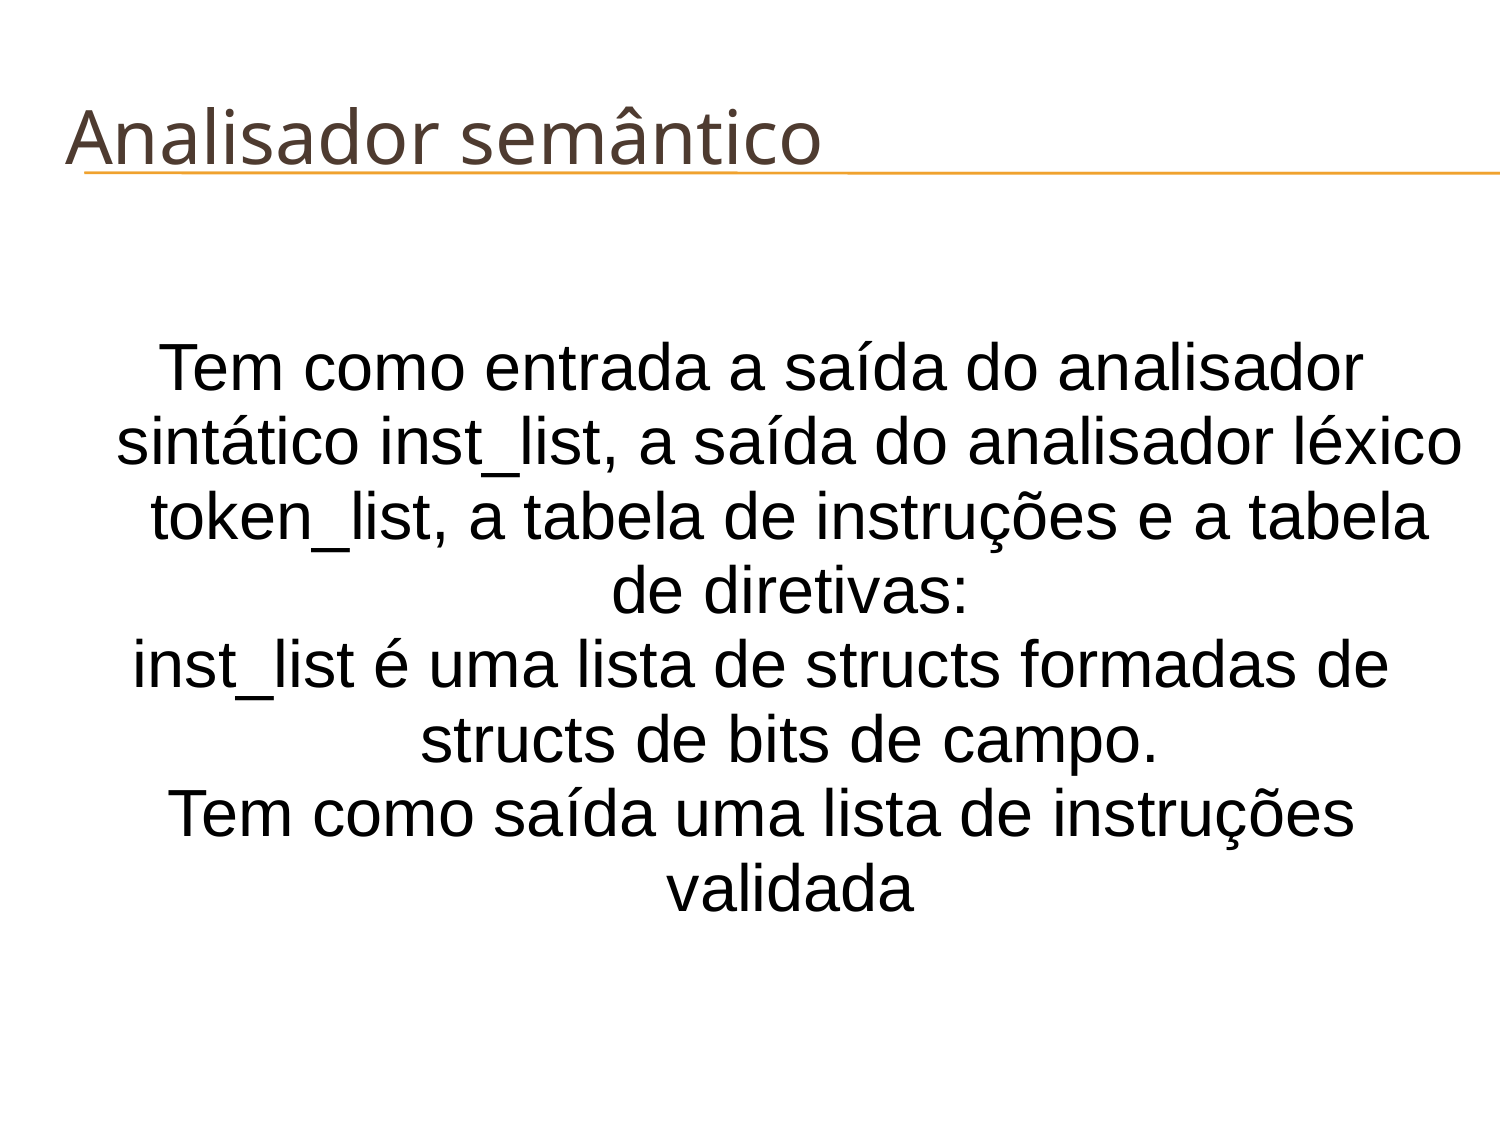

# Analisador semântico
Tem como entrada a saída do analisador sintático inst_list, a saída do analisador léxico token_list, a tabela de instruções e a tabela de diretivas:
inst_list é uma lista de structs formadas de structs de bits de campo.
Tem como saída uma lista de instruções validada